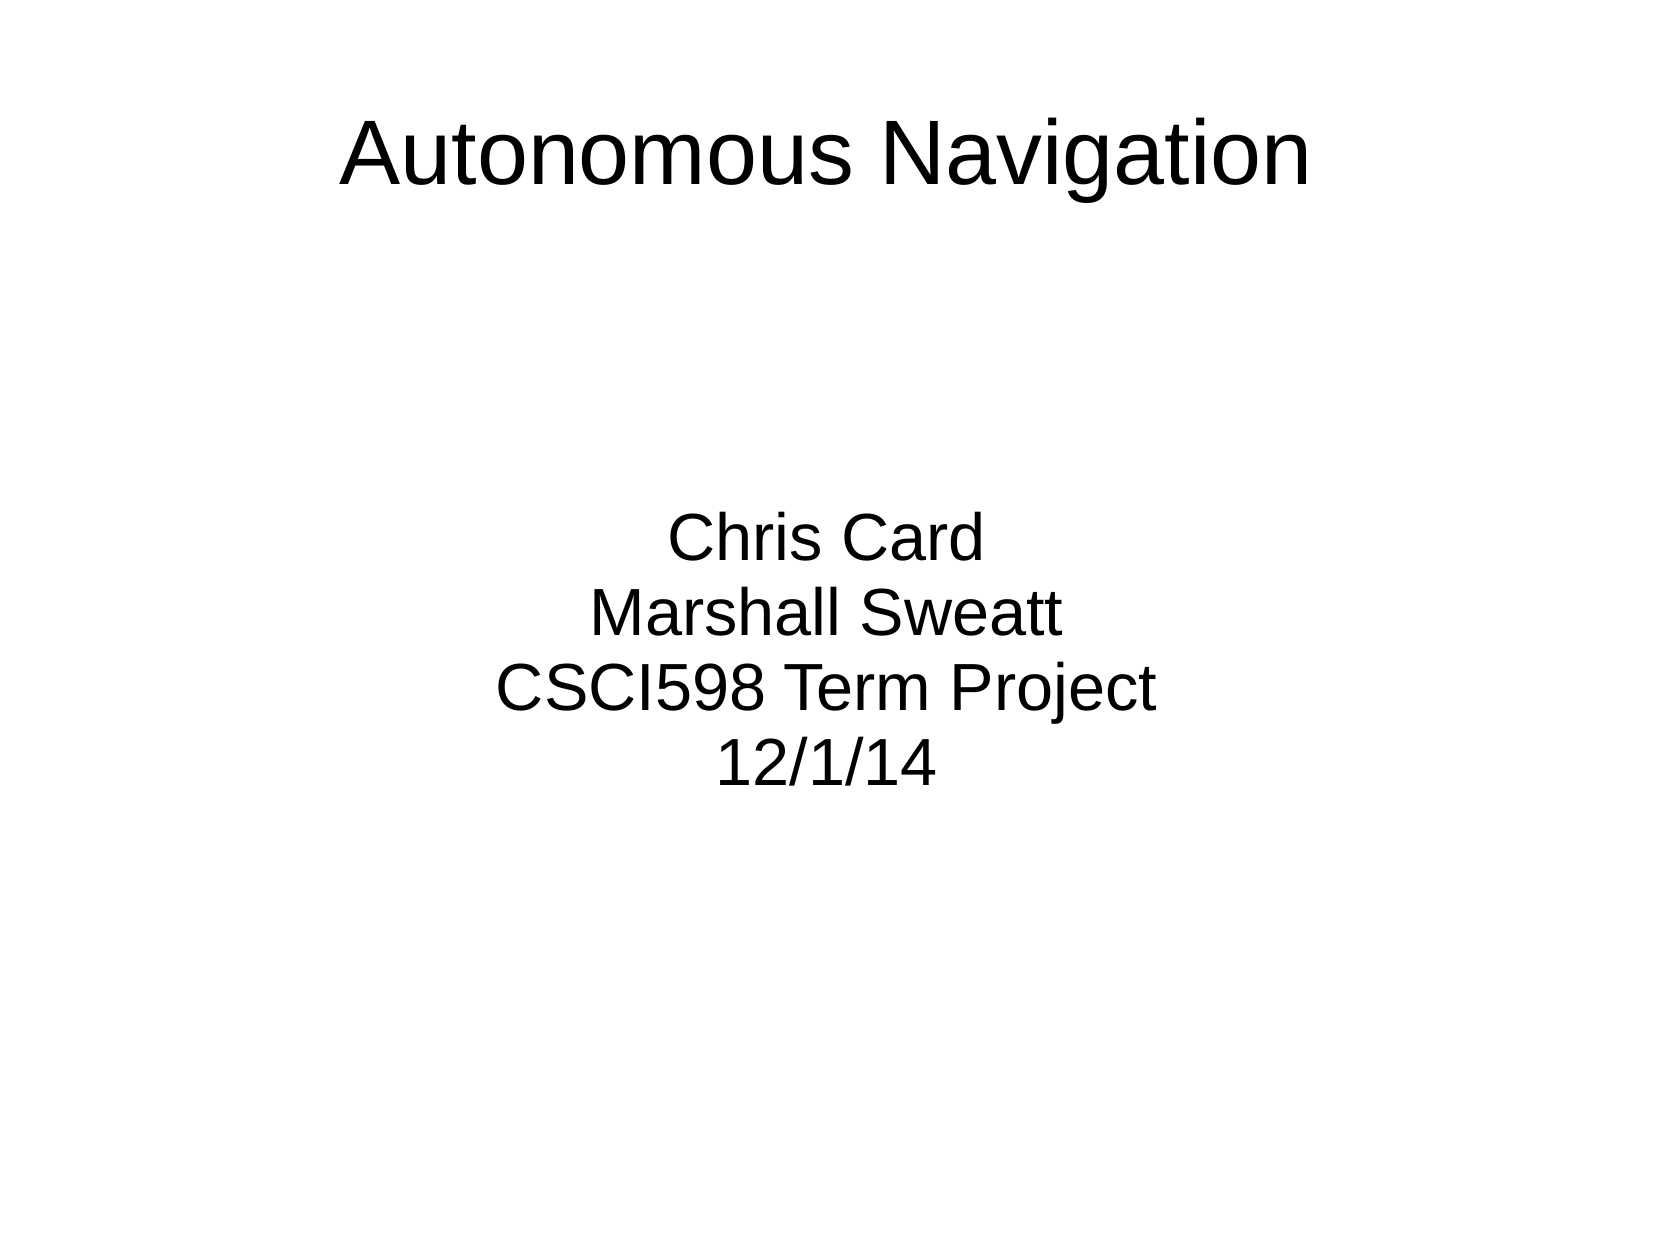

# Autonomous Navigation
Chris Card
Marshall Sweatt
CSCI598 Term Project
12/1/14